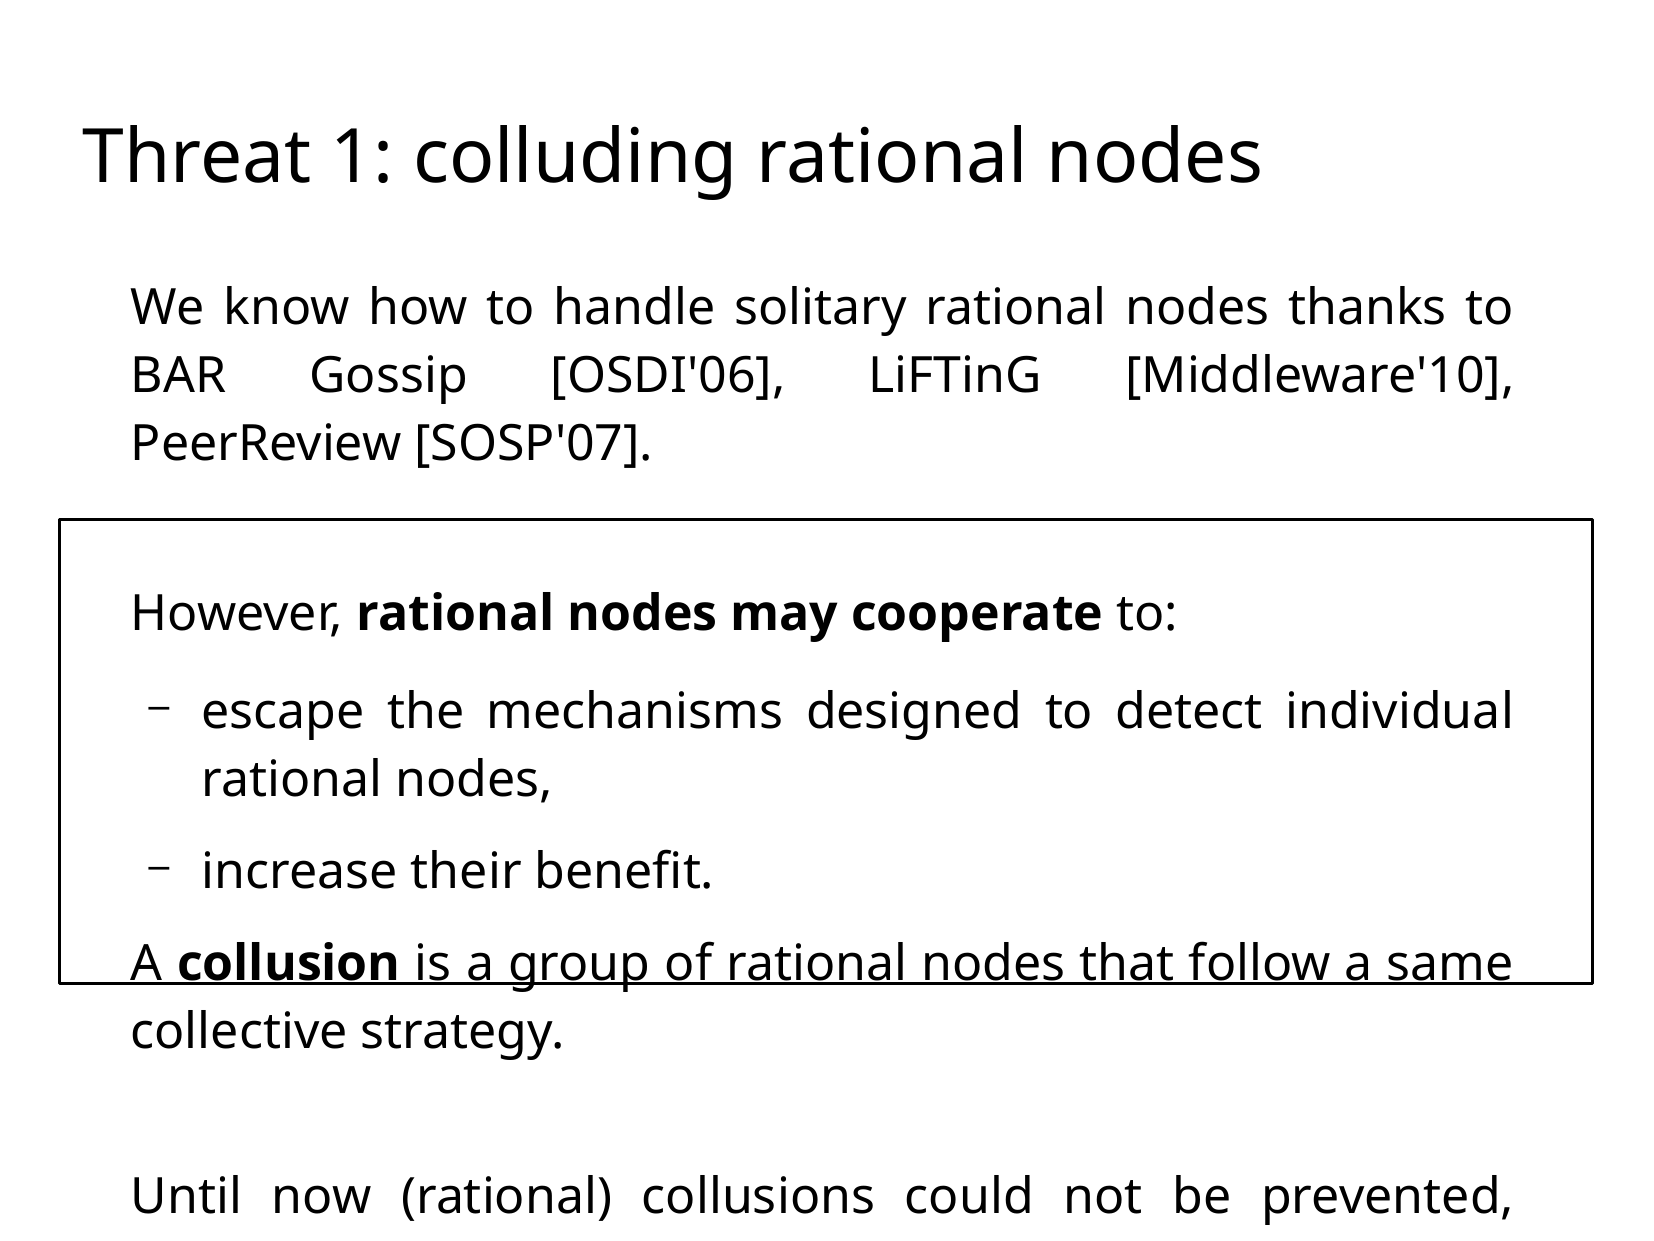

# Threat 1: colluding rational nodes
We know how to handle solitary rational nodes thanks to BAR Gossip [OSDI'06], LiFTinG [Middleware'10], PeerReview [SOSP'07].
However, rational nodes may cooperate to:
escape the mechanisms designed to detect individual rational nodes,
increase their benefit.
A collusion is a group of rational nodes that follow a same collective strategy.
Until now (rational) collusions could not be prevented, although they have been observed (e.g., in Maze [L. Qiao et al., 2007]). AcTinG is the first solution for this problem.